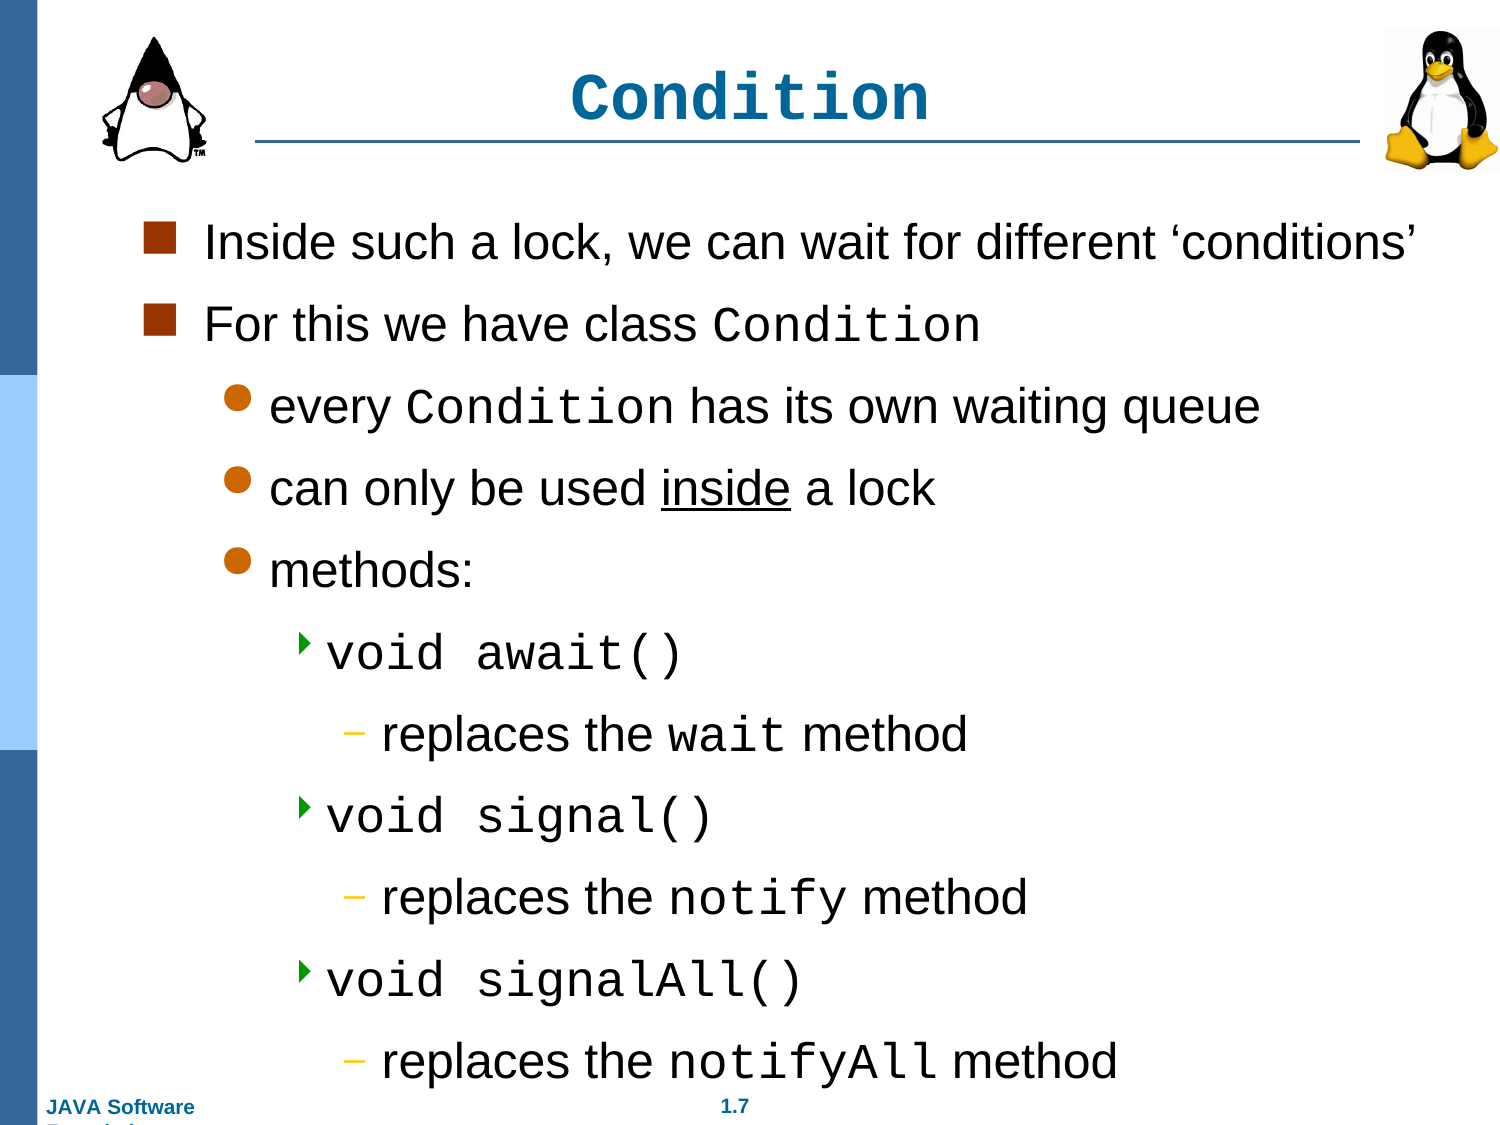

# Condition
Inside such a lock, we can wait for different ‘conditions’
For this we have class Condition
every Condition has its own waiting queue
can only be used inside a lock
methods:
void await()
replaces the wait method
void signal()
replaces the notify method
void signalAll()
replaces the notifyAll method